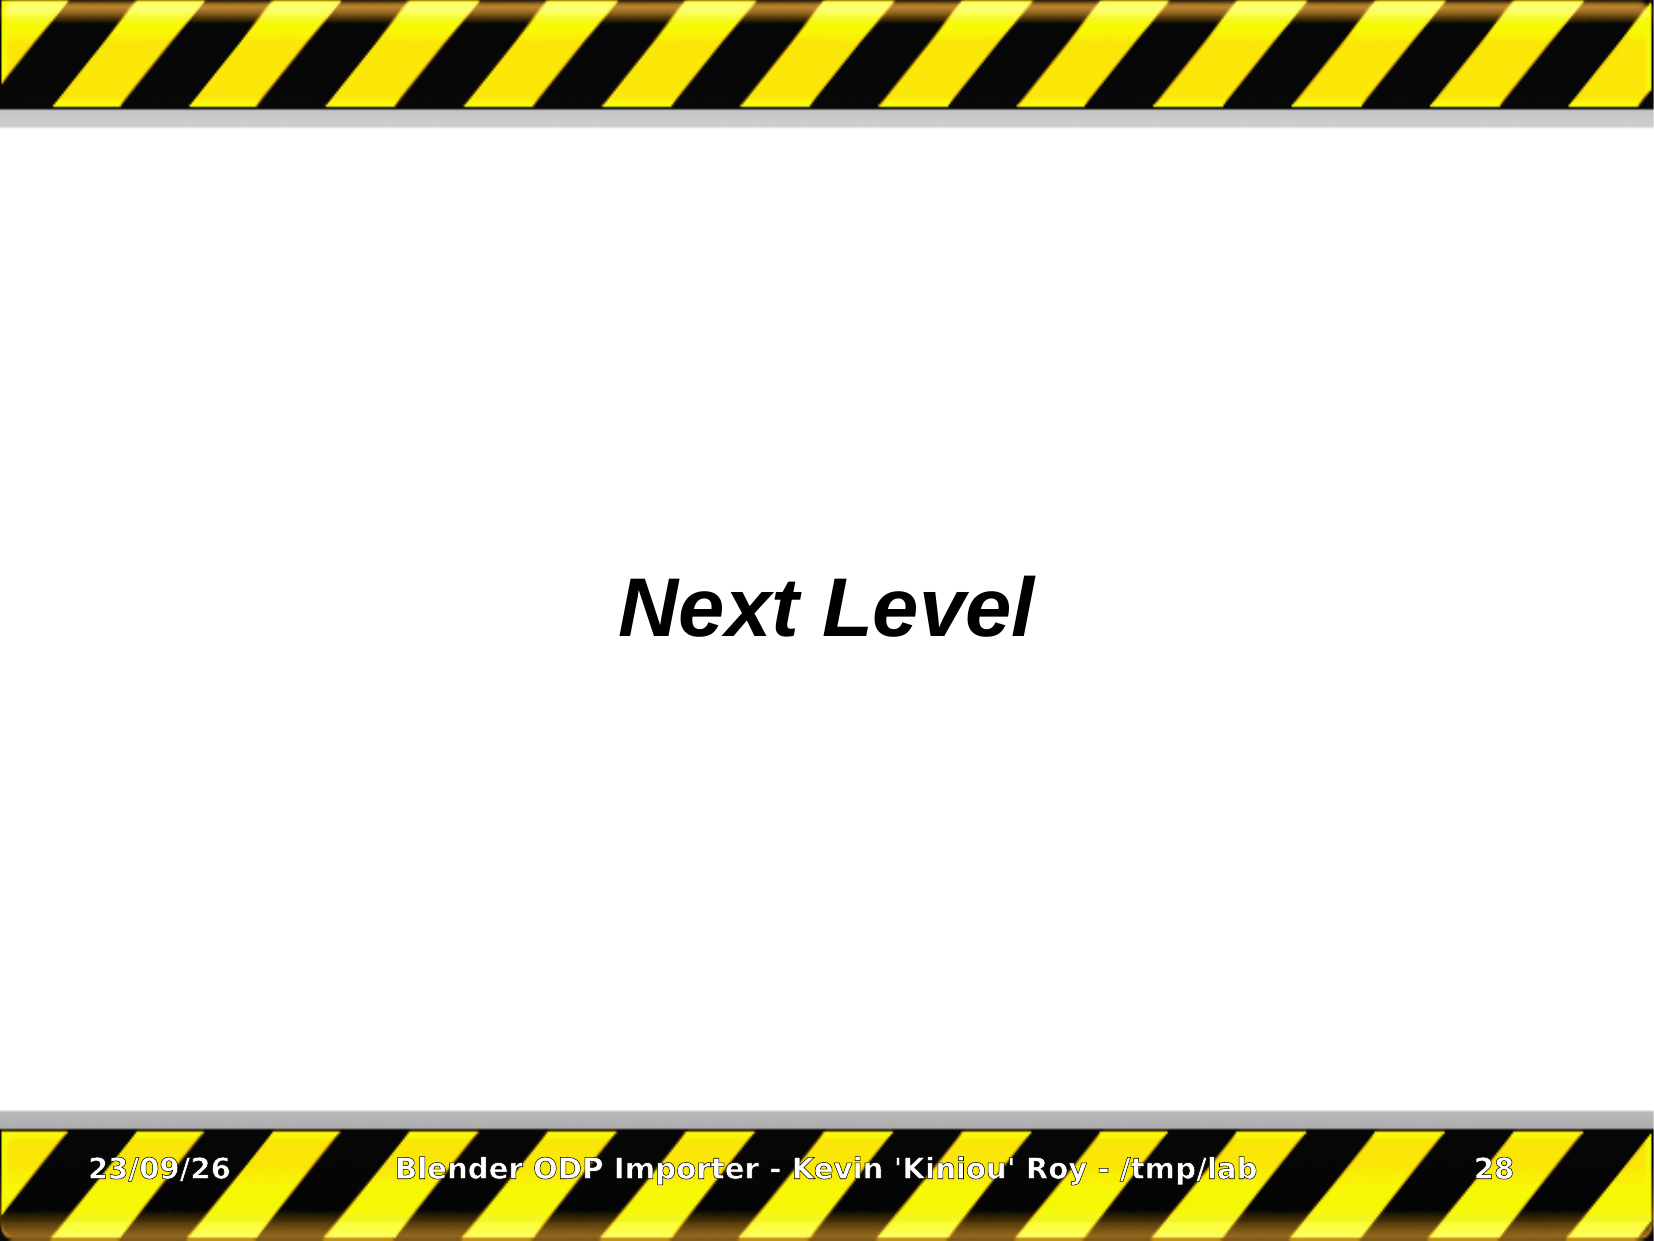

#
Next Level
Blender ODP Importer - Kevin 'Kiniou' Roy - /tmp/lab
28